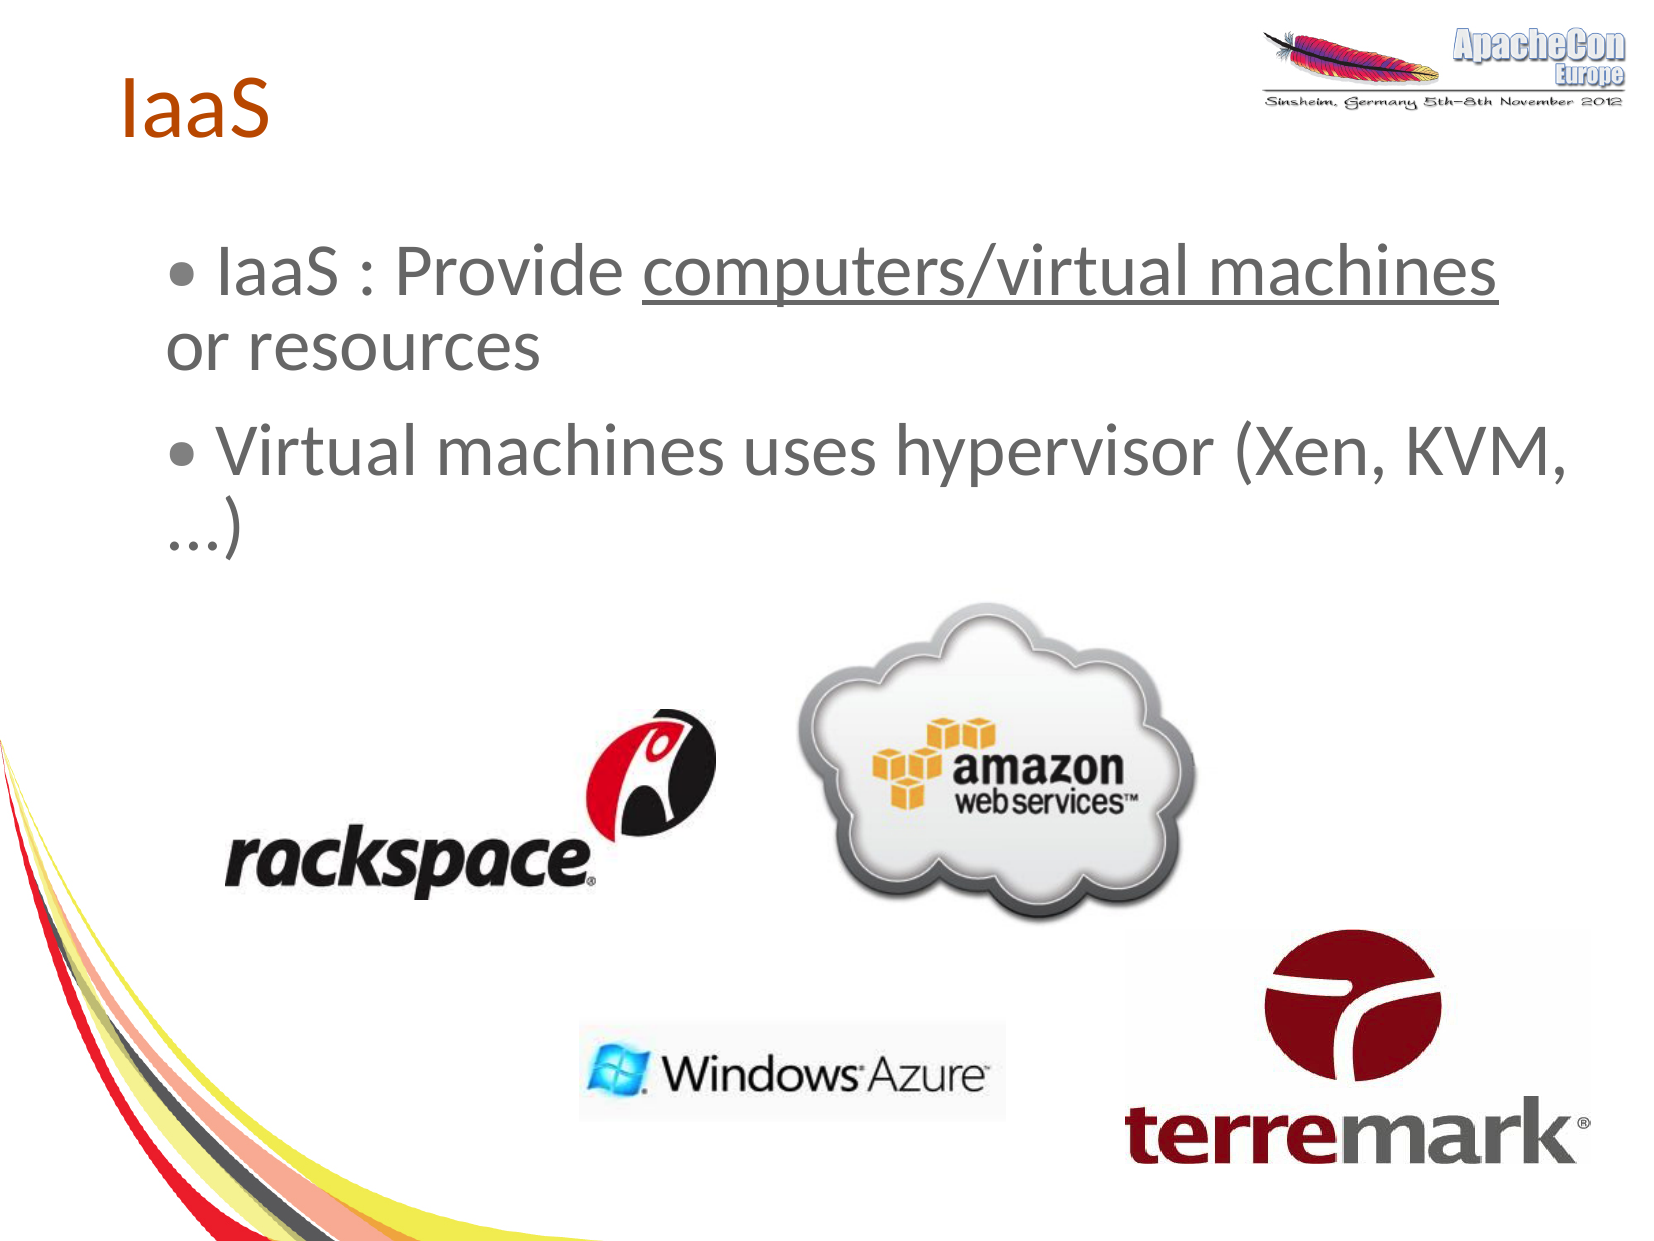

# IaaS
 IaaS : Provide computers/virtual machines or resources
 Virtual machines uses hypervisor (Xen, KVM, ...)